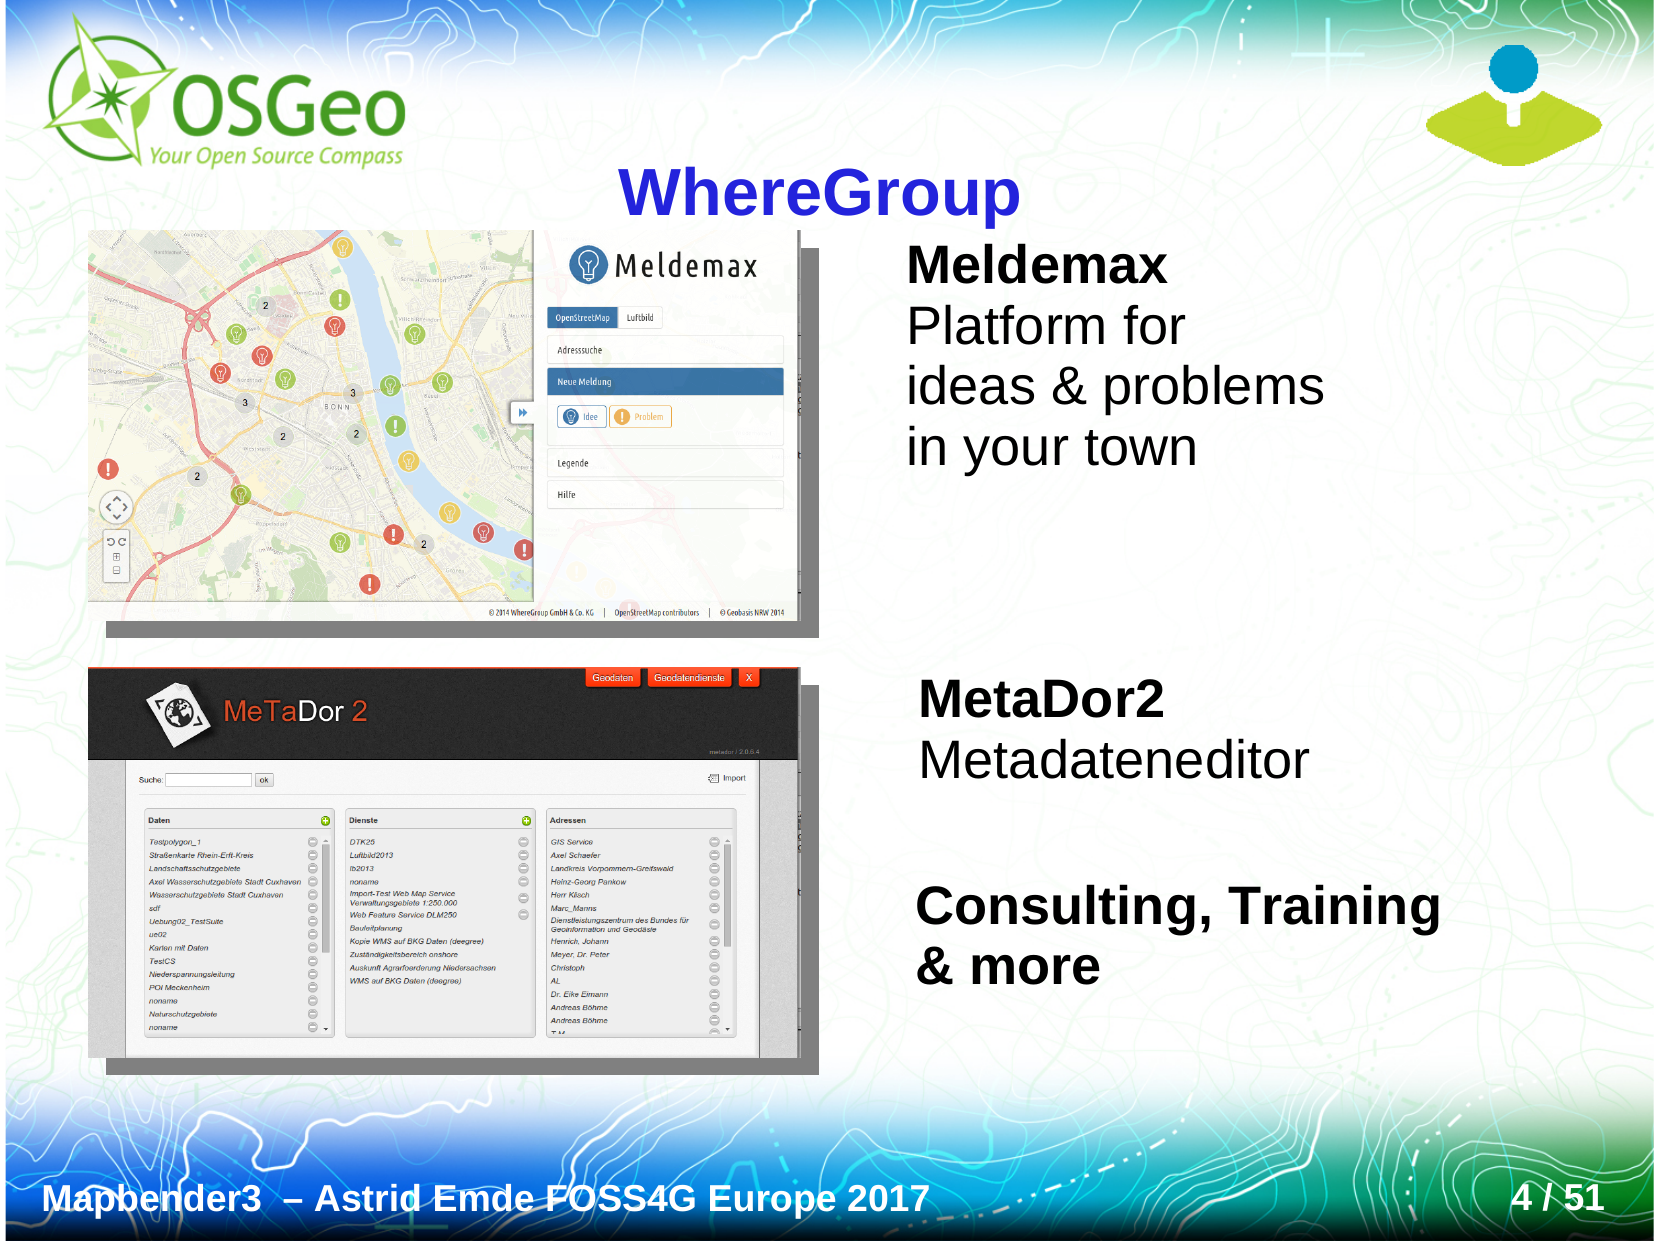

# WhereGroup
Meldemax
Platform for
ideas & problems
in your town
MetaDor2
Metadateneditor
Consulting, Training
& more